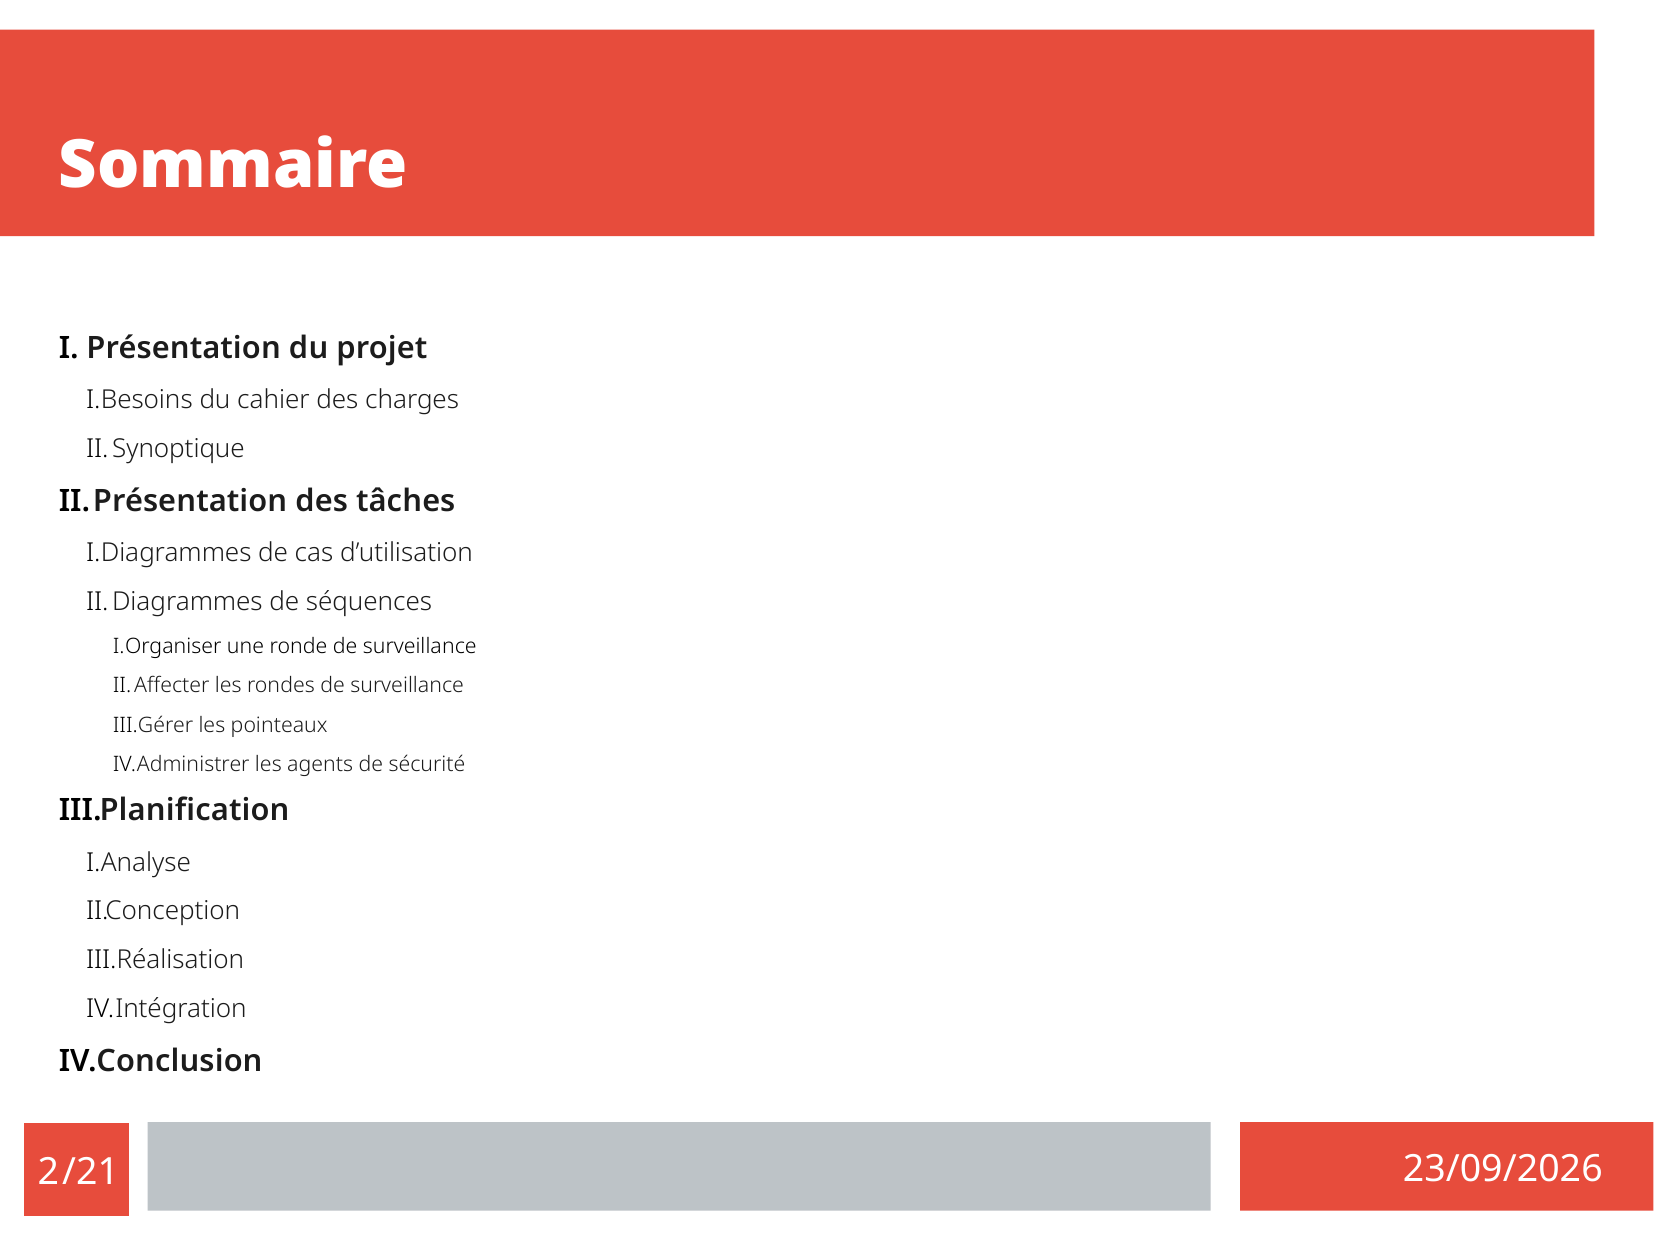

# Sommaire
 Présentation du projet
 Besoins du cahier des charges
 Synoptique
 Présentation des tâches
 Diagrammes de cas d’utilisation
 Diagrammes de séquences
 Organiser une ronde de surveillance
 Affecter les rondes de surveillance
 Gérer les pointeaux
 Administrer les agents de sécurité
 Planification
 Analyse
 Conception
 Réalisation
 Intégration
 Conclusion
2
/21